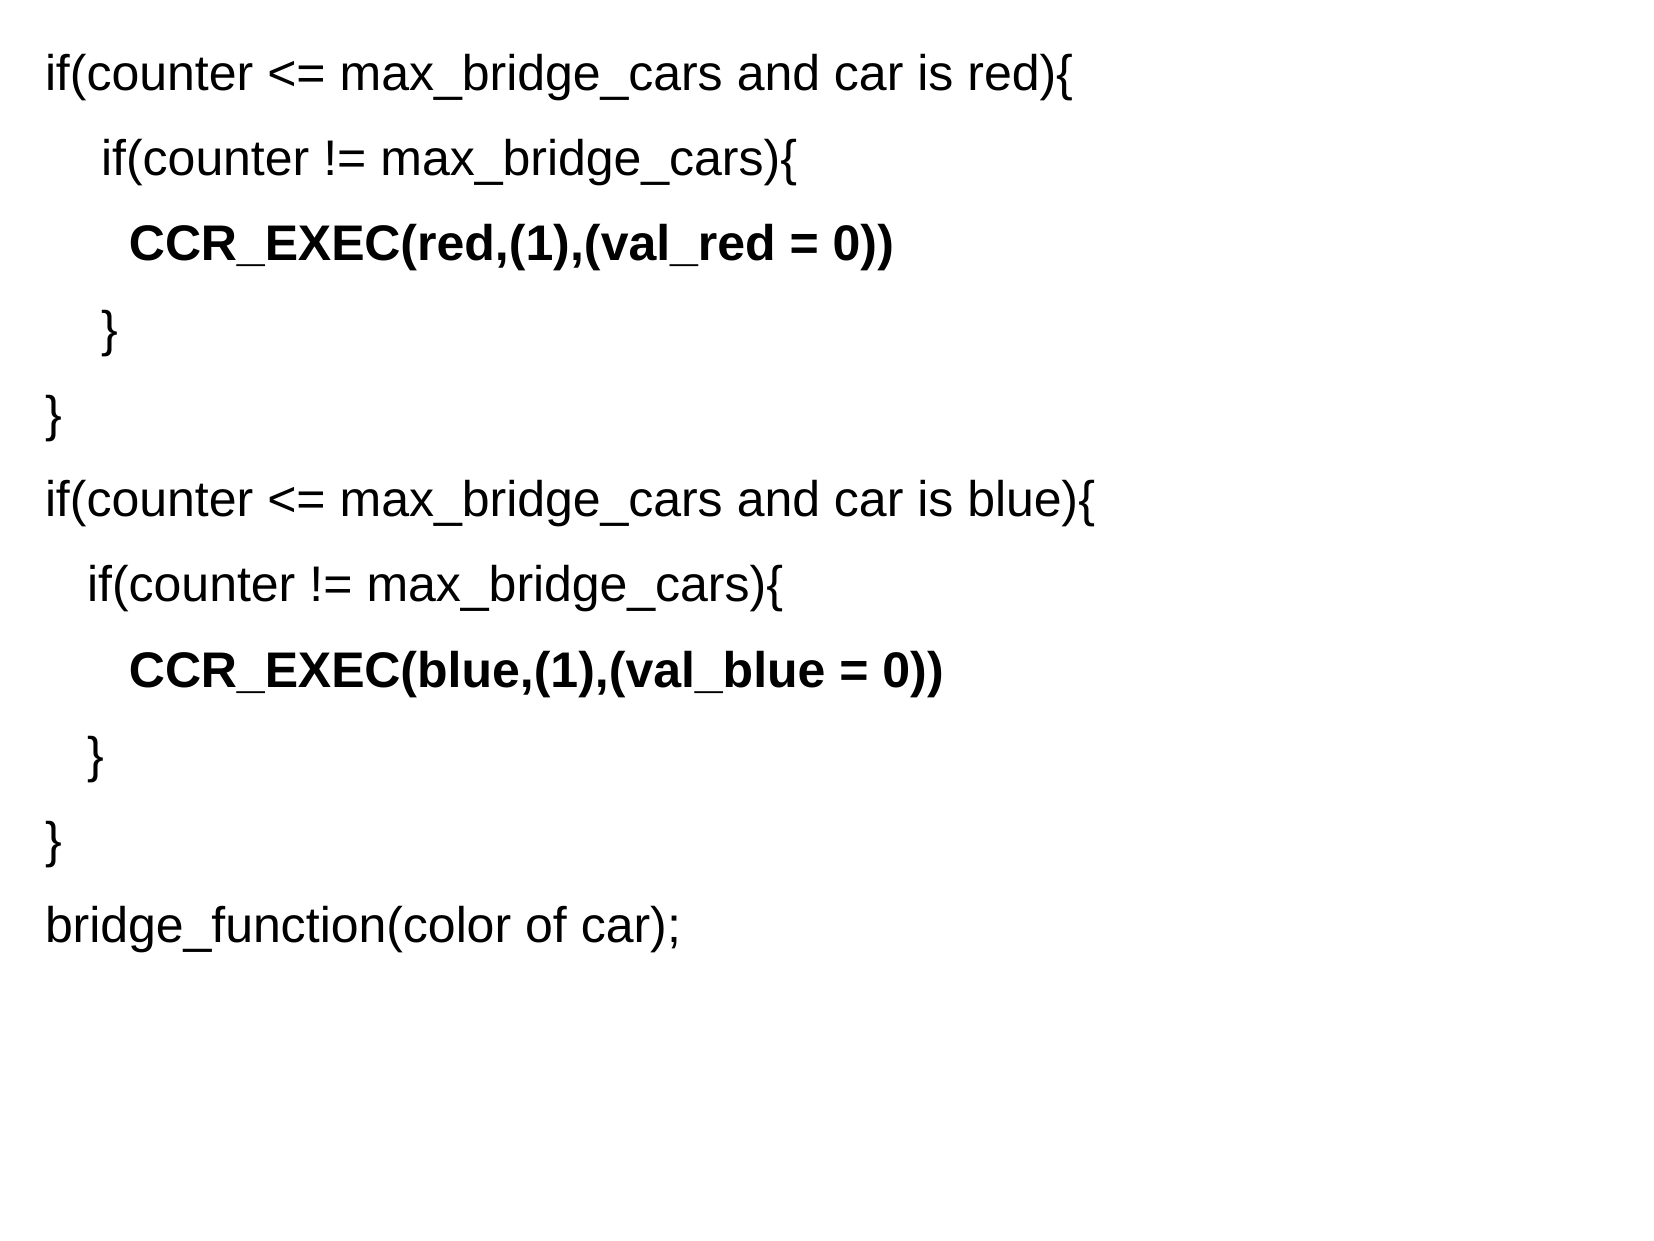

# if(counter <= max_bridge_cars and car is red){
 if(counter != max_bridge_cars){
 CCR_EXEC(red,(1),(val_red = 0))
 }
}
if(counter <= max_bridge_cars and car is blue){
 if(counter != max_bridge_cars){
 CCR_EXEC(blue,(1),(val_blue = 0))
 }
}
bridge_function(color of car);